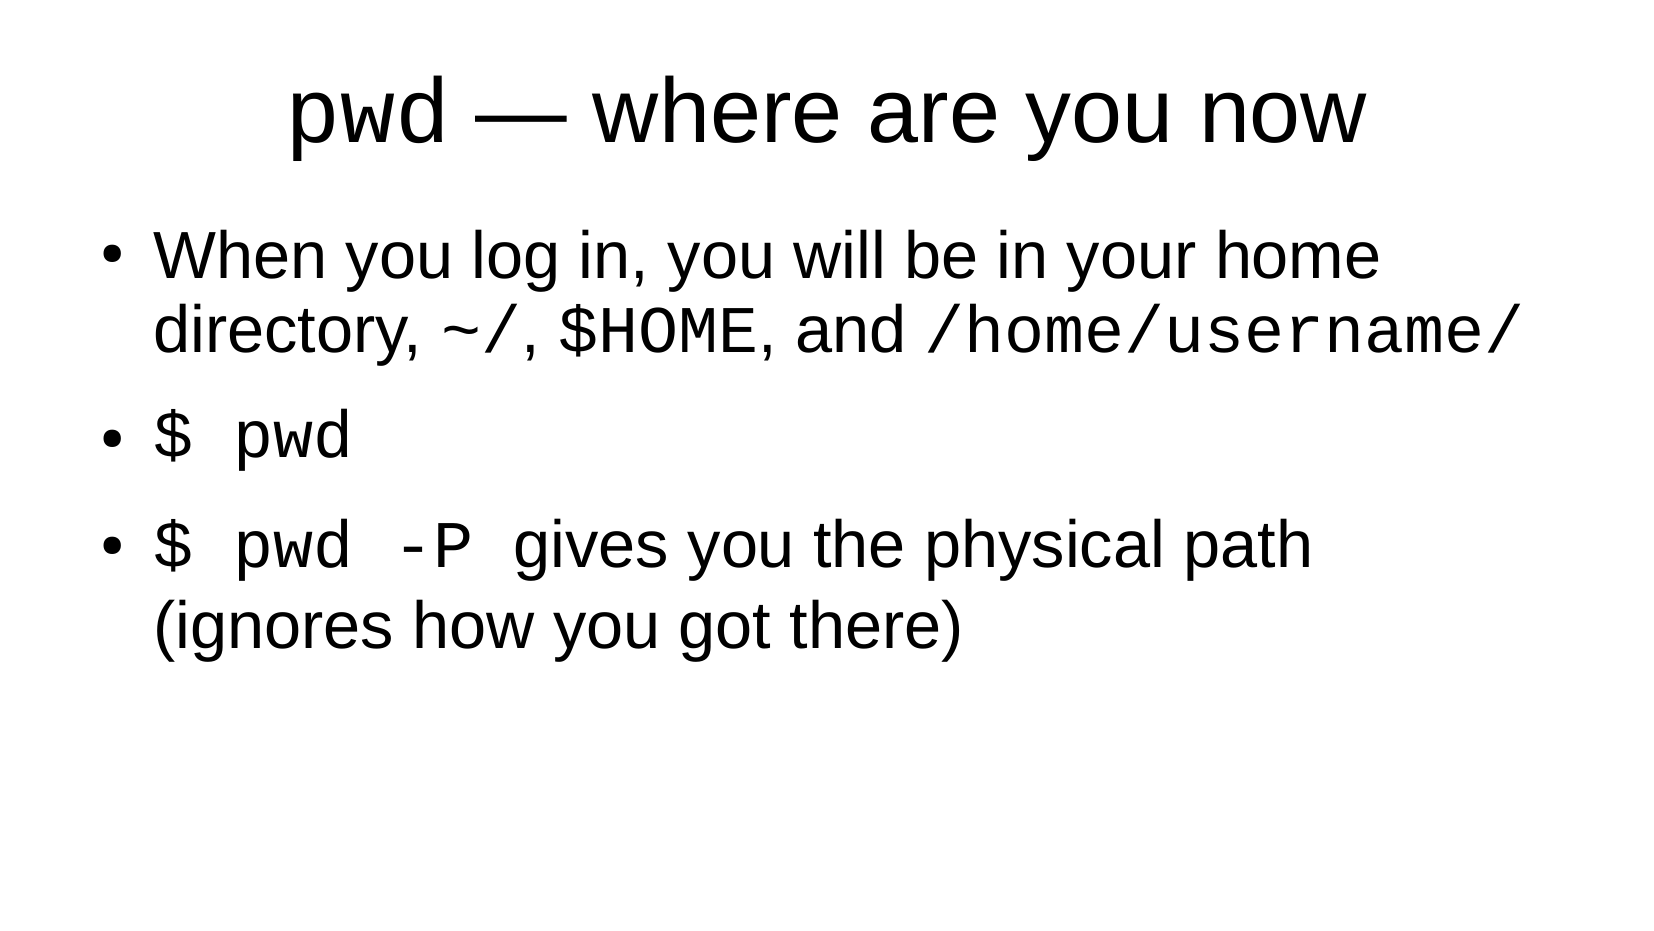

# pwd — where are you now
When you log in, you will be in your home directory, ~/, $HOME, and /home/username/
$ pwd
$ pwd -P gives you the physical path (ignores how you got there)